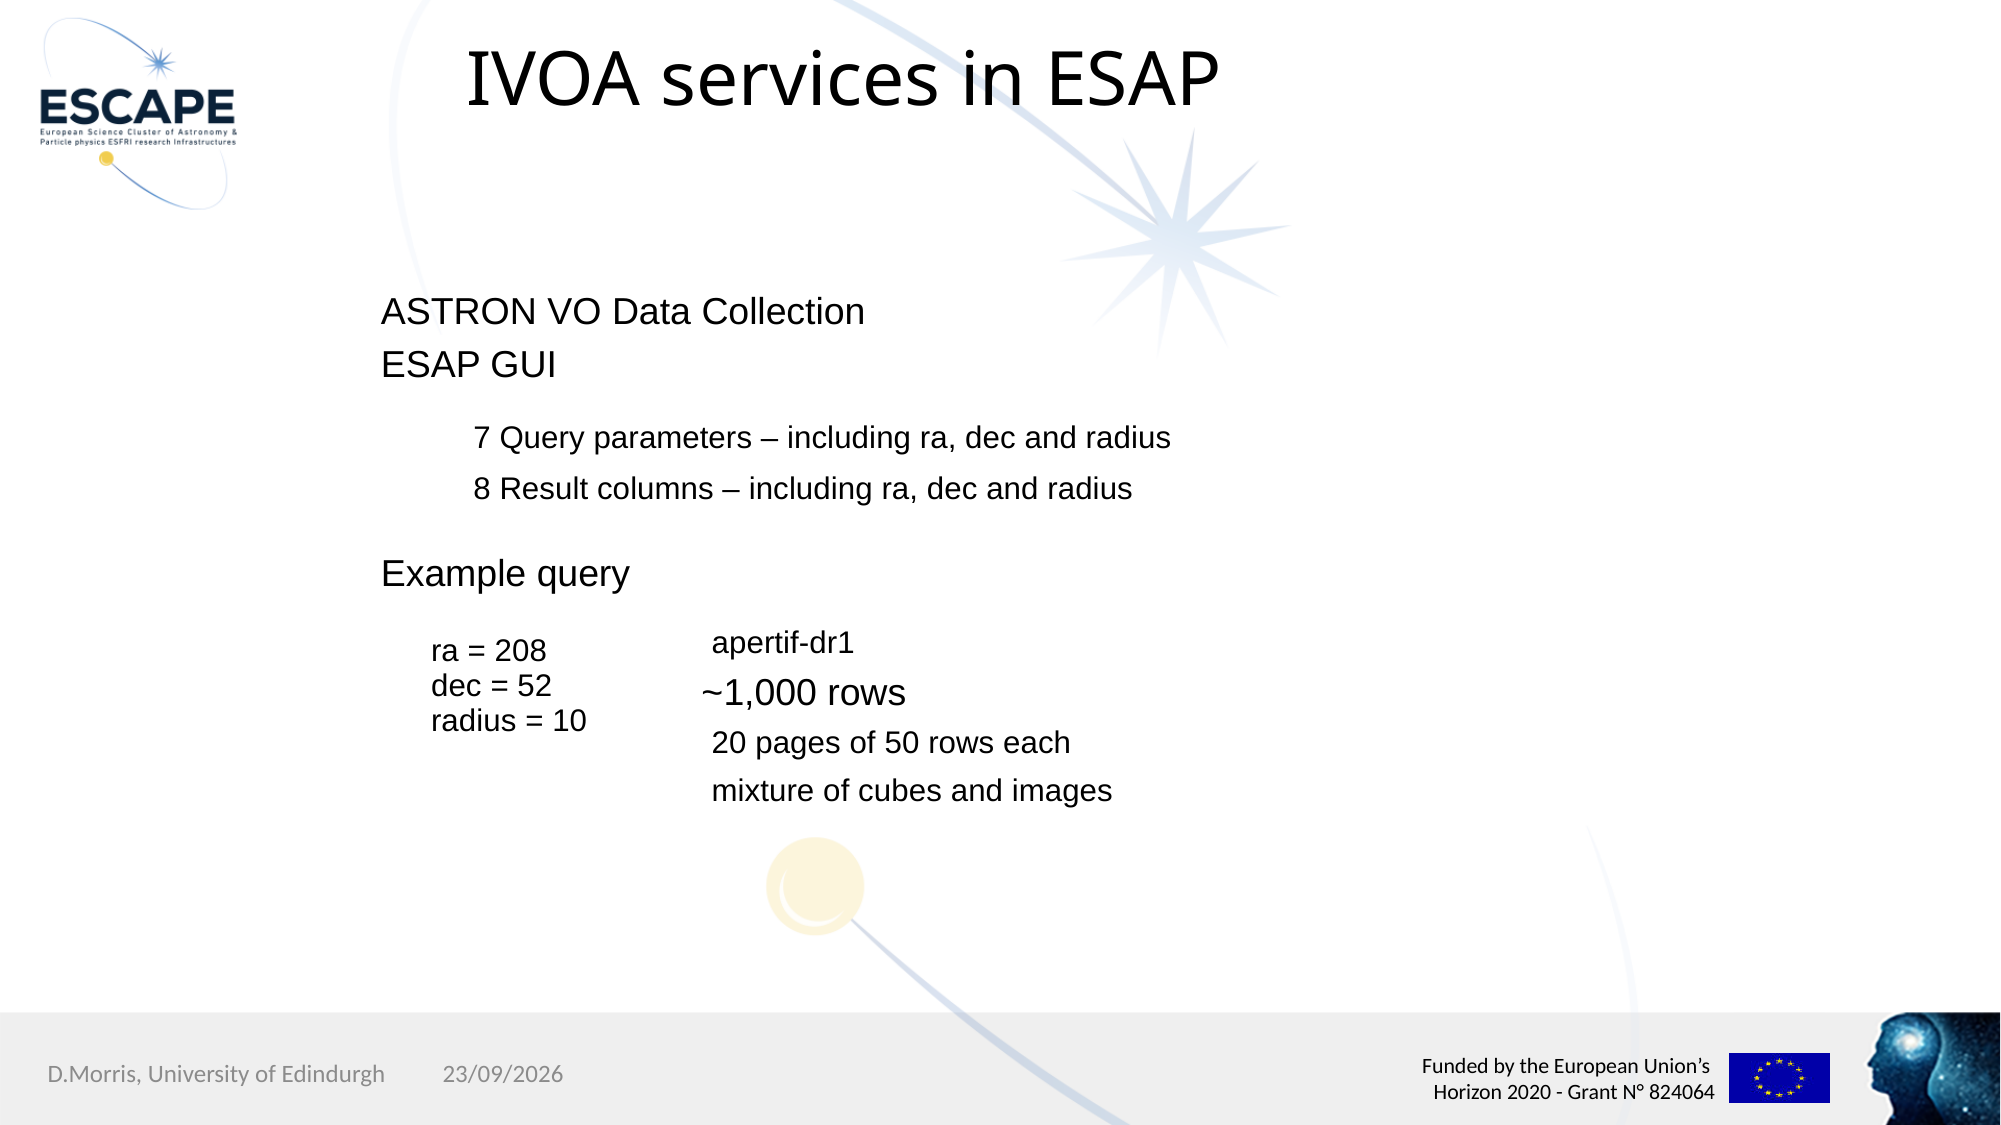

# IVOA services in ESAP
ASTRON VO Data Collection
ESAP GUI
7 Query parameters – including ra, dec and radius
8 Result columns – including ra, dec and radius
Example query
apertif-dr1
ra = 208
dec = 52
radius = 10
~1,000 rows
20 pages of 50 rows each
mixture of cubes and images
D.Morris, University of Edindurgh